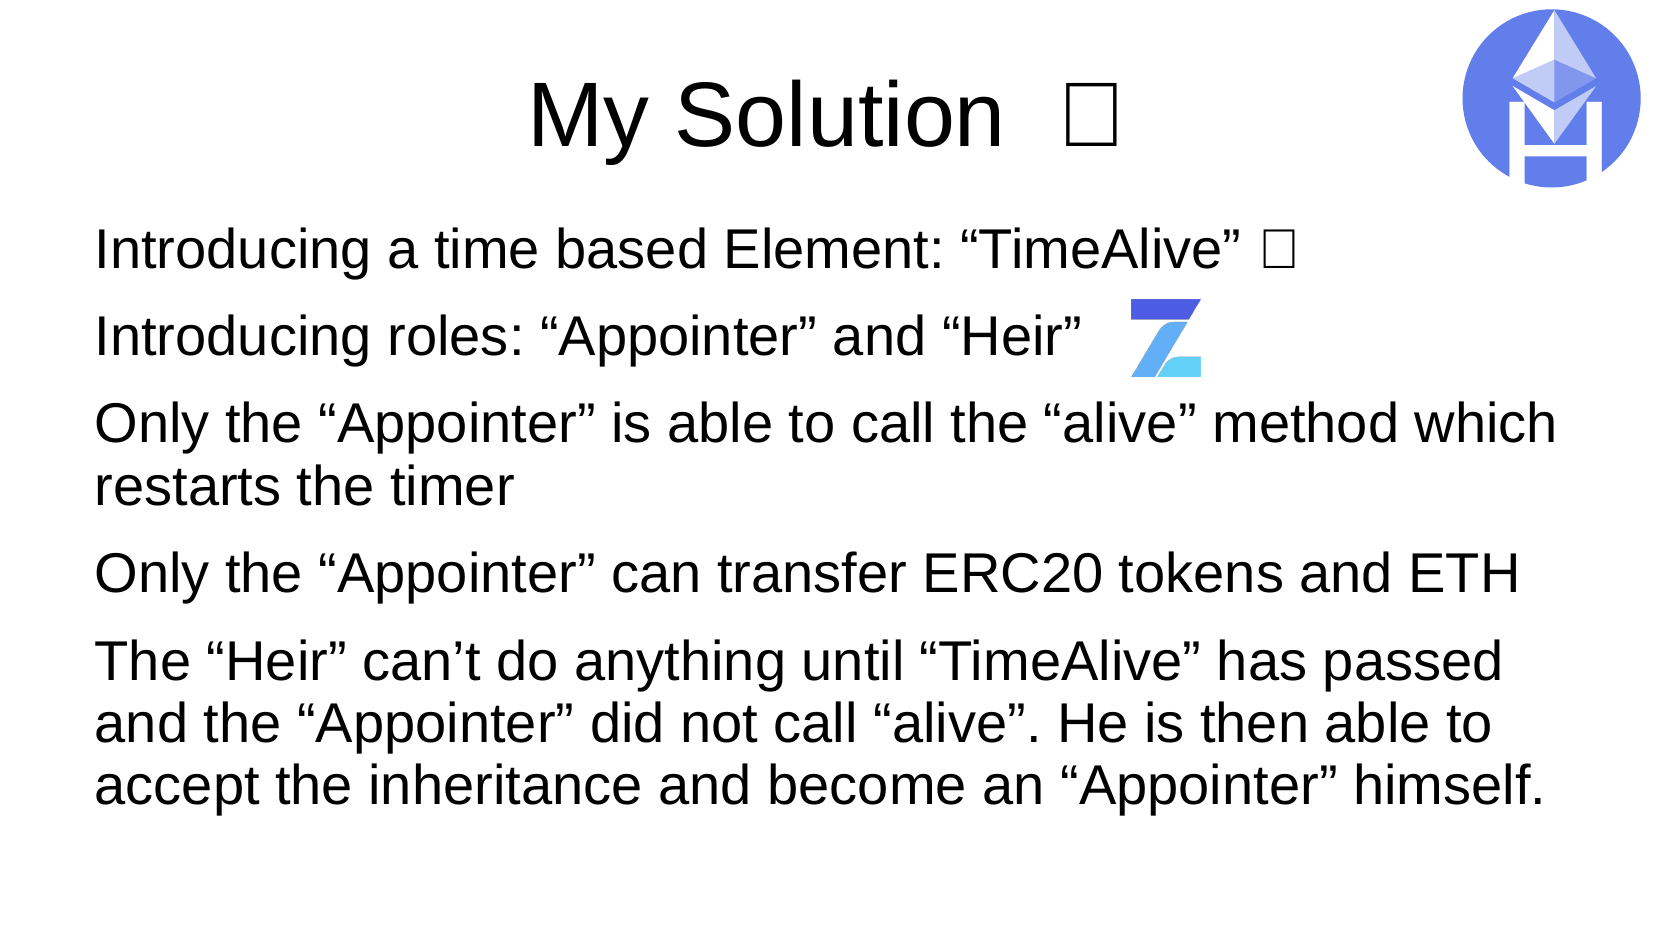

# My Solution ✅
Introducing a time based Element: “TimeAlive” ⏰
Introducing roles: “Appointer” and “Heir”
Only the “Appointer” is able to call the “alive” method which restarts the timer
Only the “Appointer” can transfer ERC20 tokens and ETH
The “Heir” can’t do anything until “TimeAlive” has passed and the “Appointer” did not call “alive”. He is then able to accept the inheritance and become an “Appointer” himself.